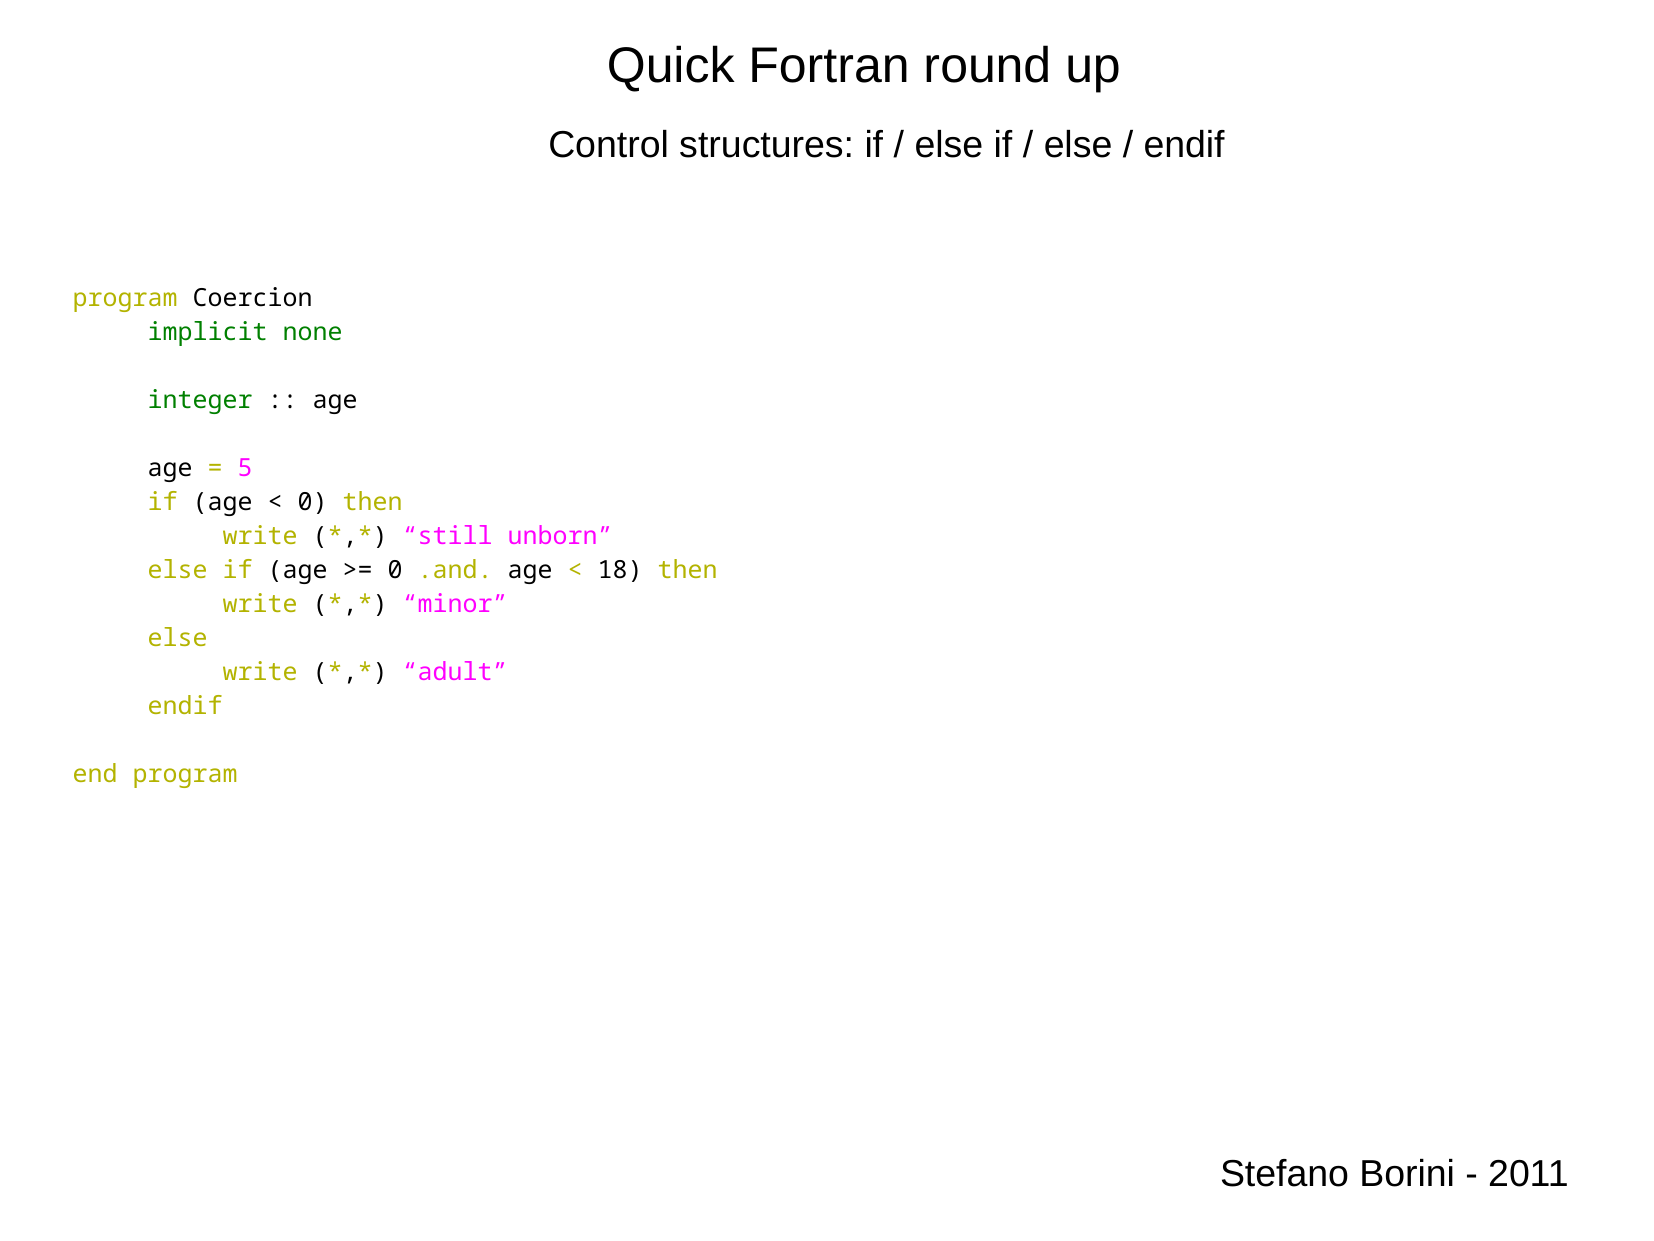

Control structures: if / else if / else / endif
program Coercion
	implicit none
	integer :: age
 age = 5
	if (age < 0) then
	 write (*,*) “still unborn”
	else if (age >= 0 .and. age < 18) then
	 write (*,*) “minor”
	else
	 write (*,*) “adult”
	endif
end program